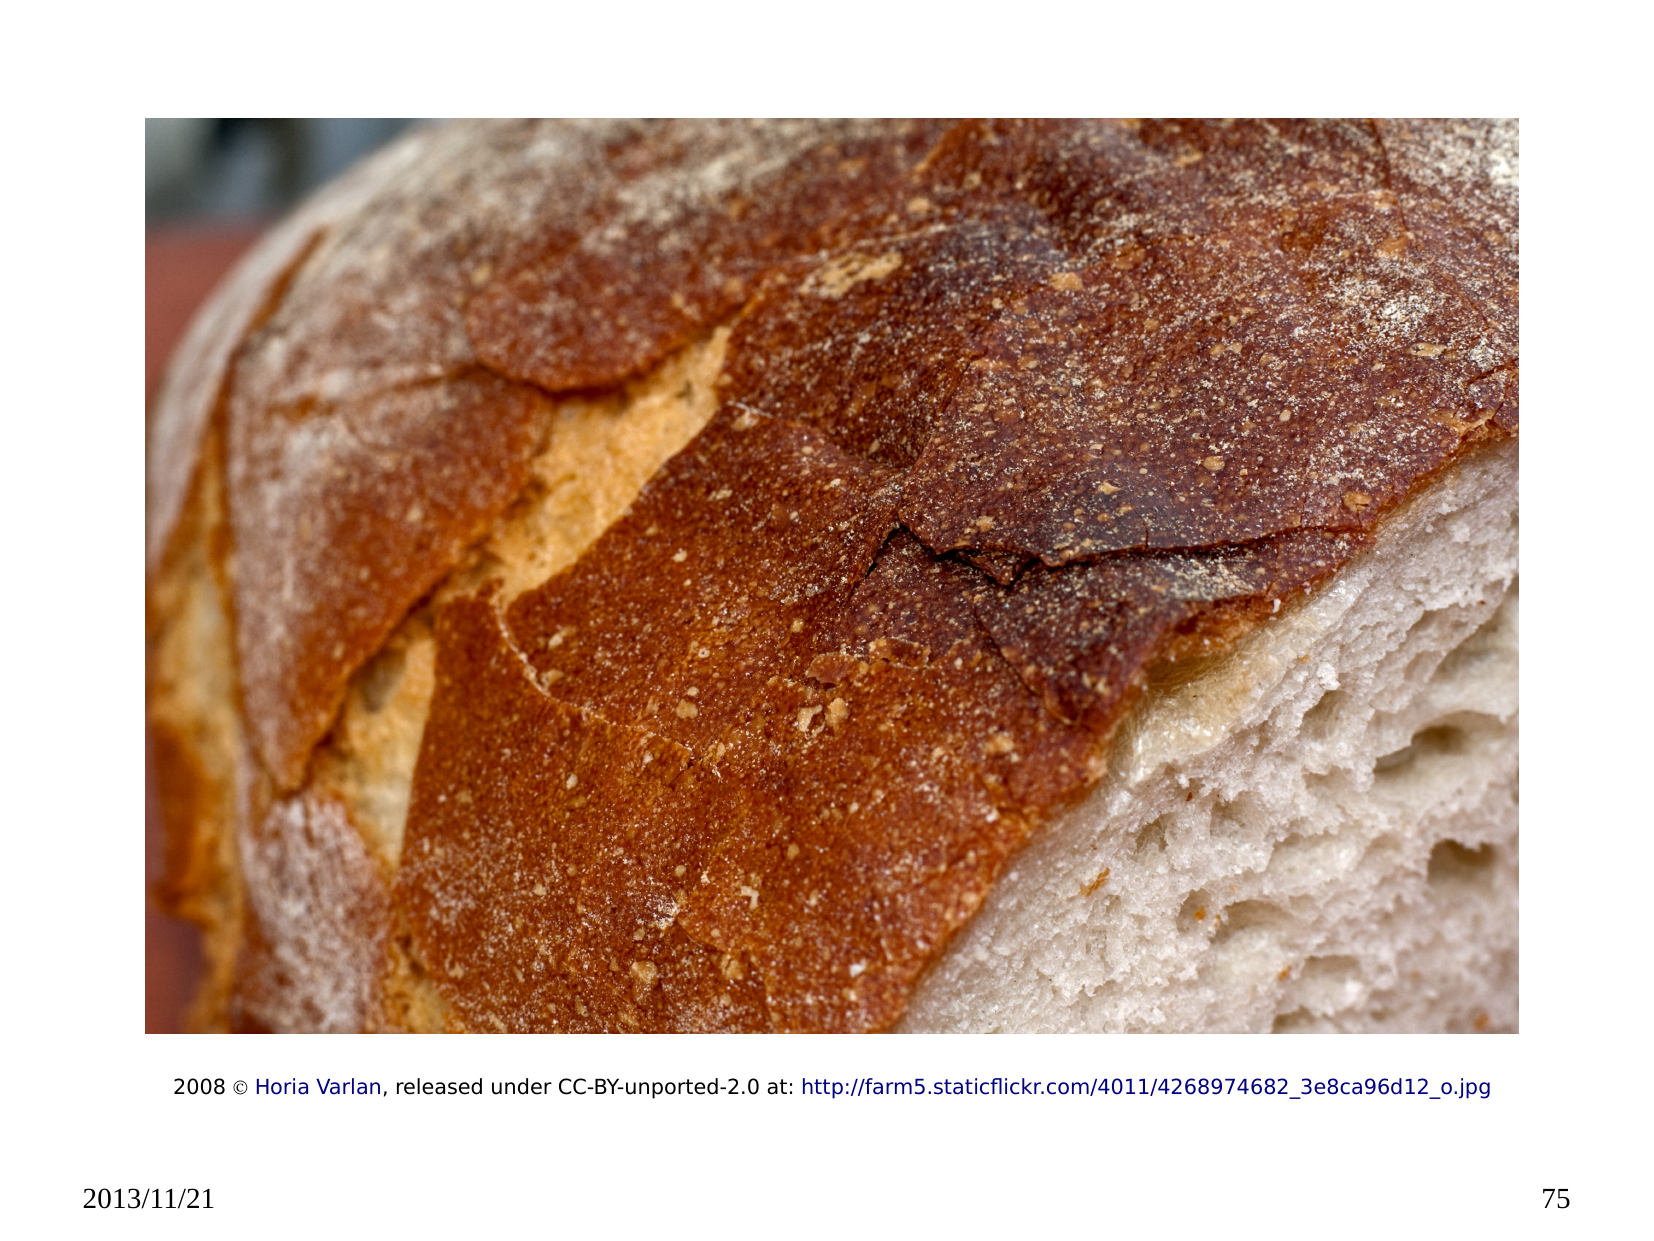

2008 Ⓒ Horia Varlan, released under CC-BY-unported-2.0 at: http://farm5.staticflickr.com/4011/4268974682_3e8ca96d12_o.jpg
2013/11/21
75